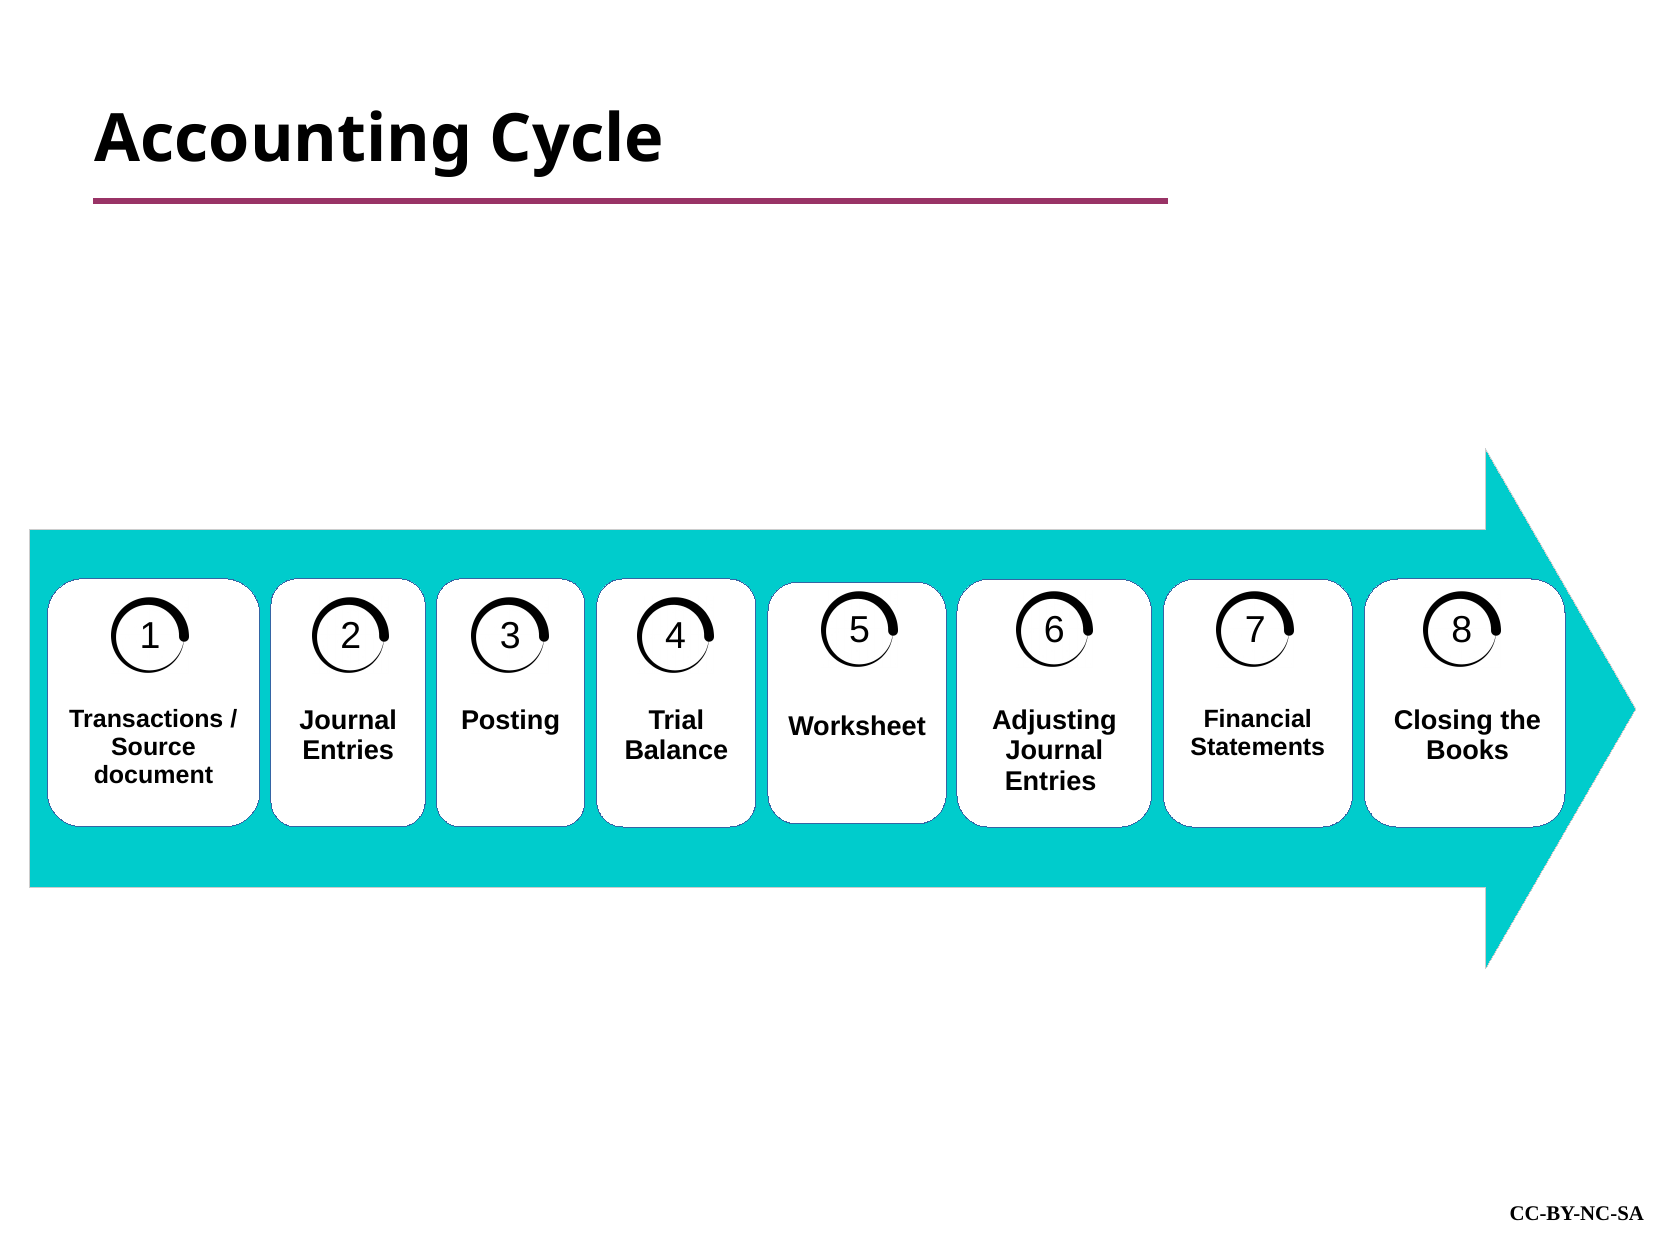

# Accounting Cycle
Transactions /
Source document
Journal Entries
Posting
Trial Balance
Adjusting Journal Entries
Worksheet
5
7
8
6
1
2
3
4
Closing the Books
Financial Statements